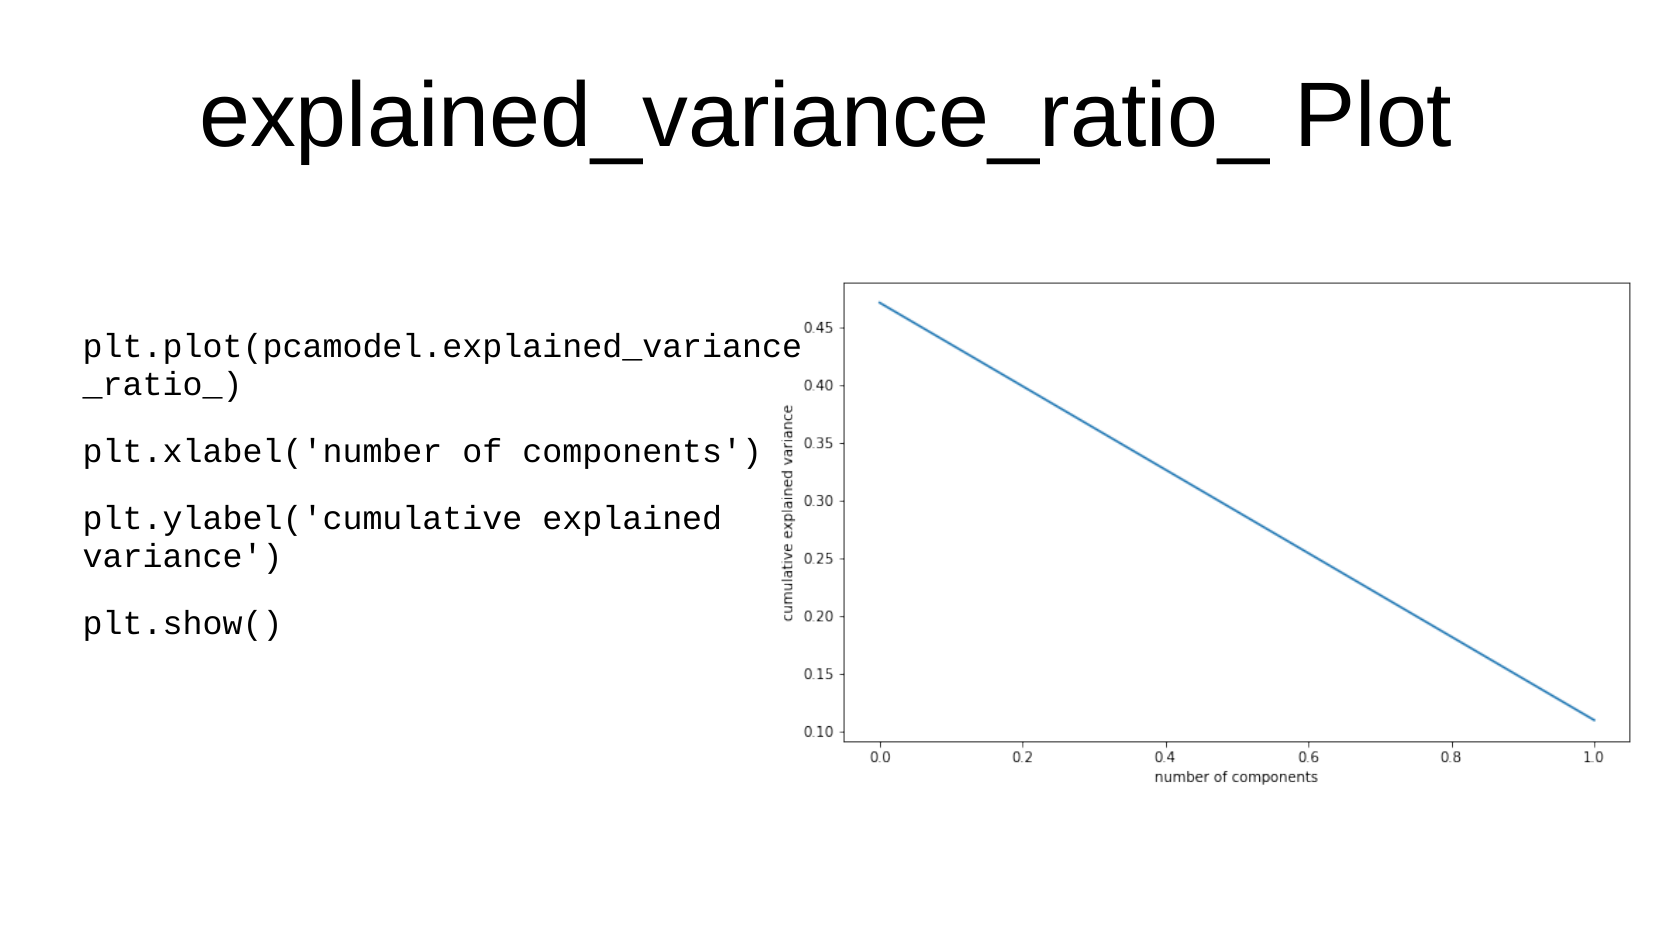

# explained_variance_ratio_ Plot
plt.plot(pcamodel.explained_variance_ratio_)
plt.xlabel('number of components')
plt.ylabel('cumulative explained variance')
plt.show()